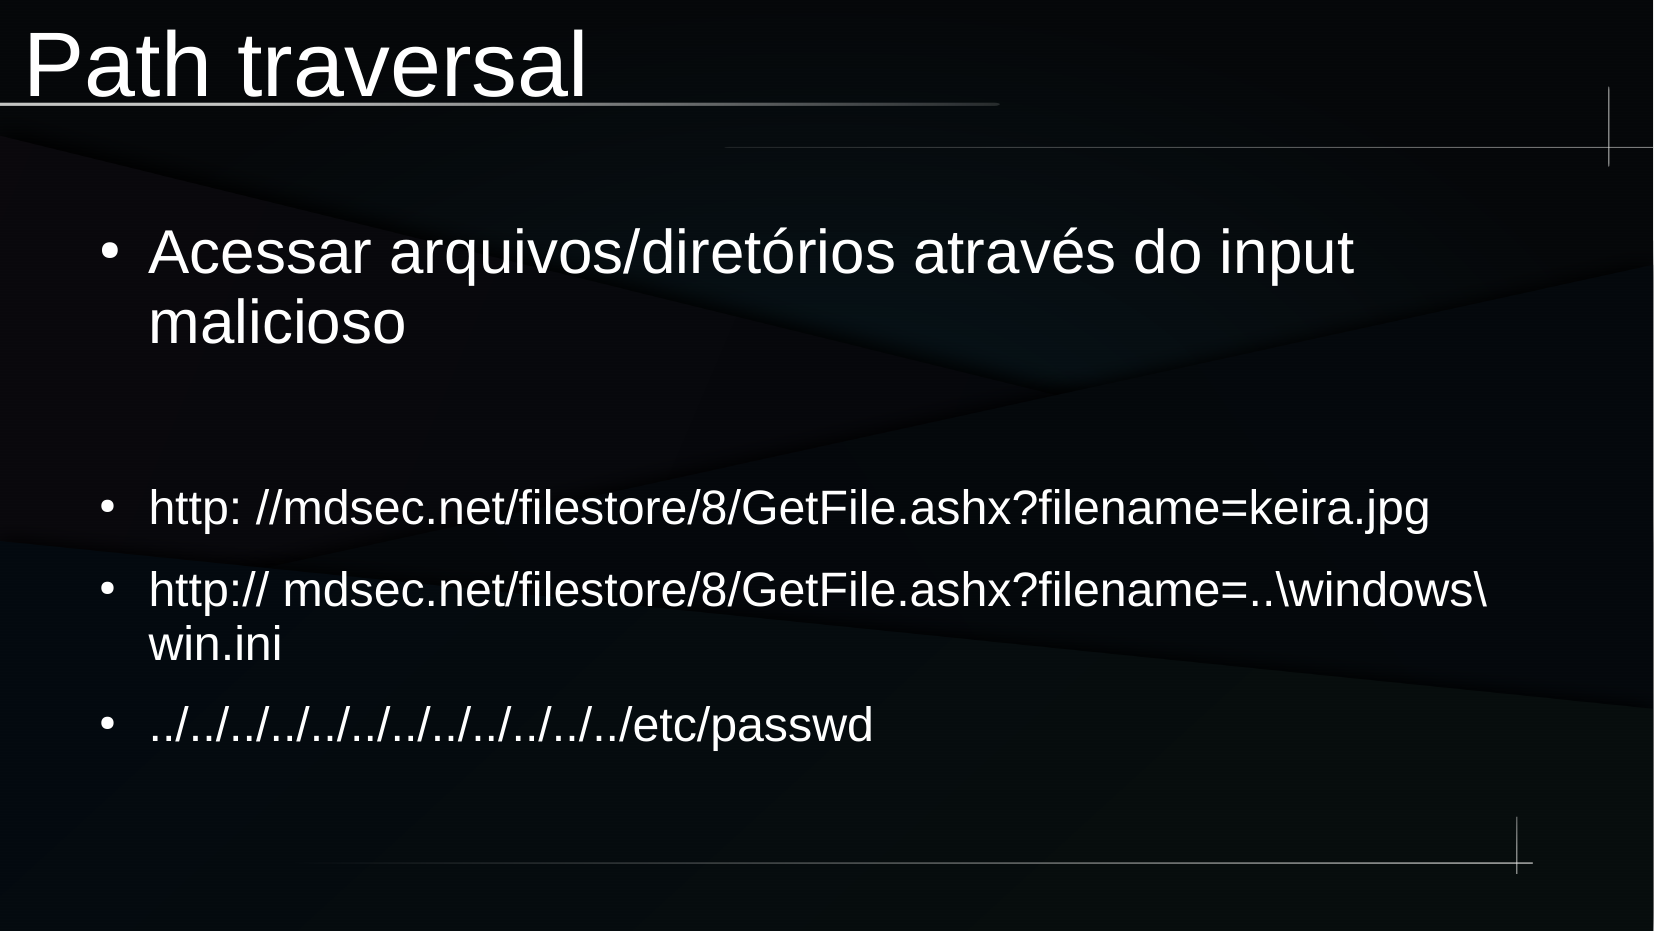

# Path traversal
Acessar arquivos/diretórios através do input malicioso
http: //mdsec.net/filestore/8/GetFile.ashx?filename=keira.jpg
http:// mdsec.net/filestore/8/GetFile.ashx?filename=..\windows\win.ini
../../../../../../../../../../../../etc/passwd